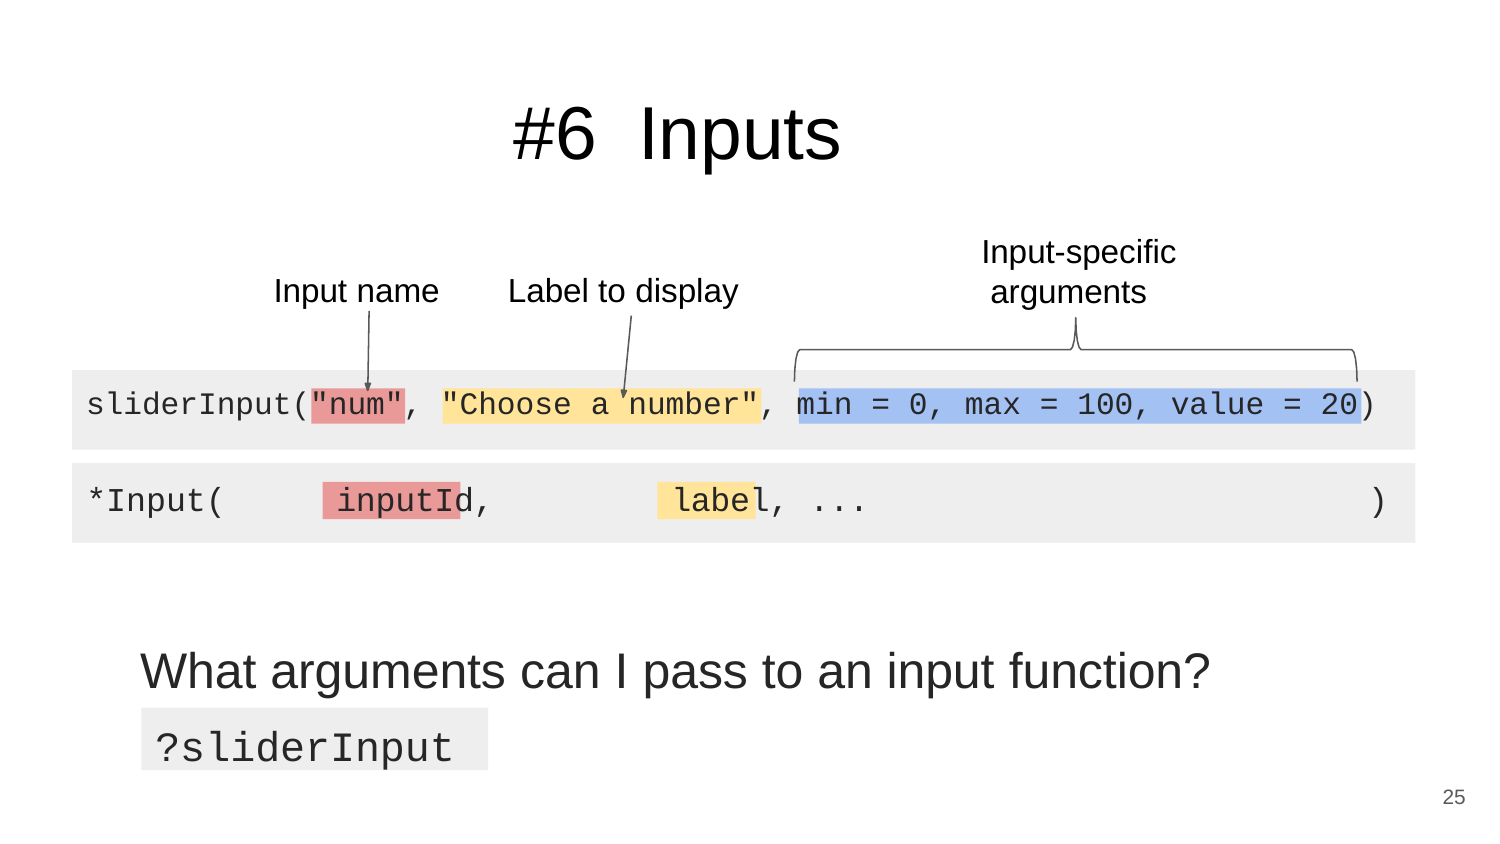

# #6 Inputs
Input-specific arguments
Input name
Label to display
sliderInput("num", "Choose a number", min = 0, max = 100, value = 20)
*Input(	inputId,	label, ...	)
What arguments can I pass to an input function?
?sliderInput